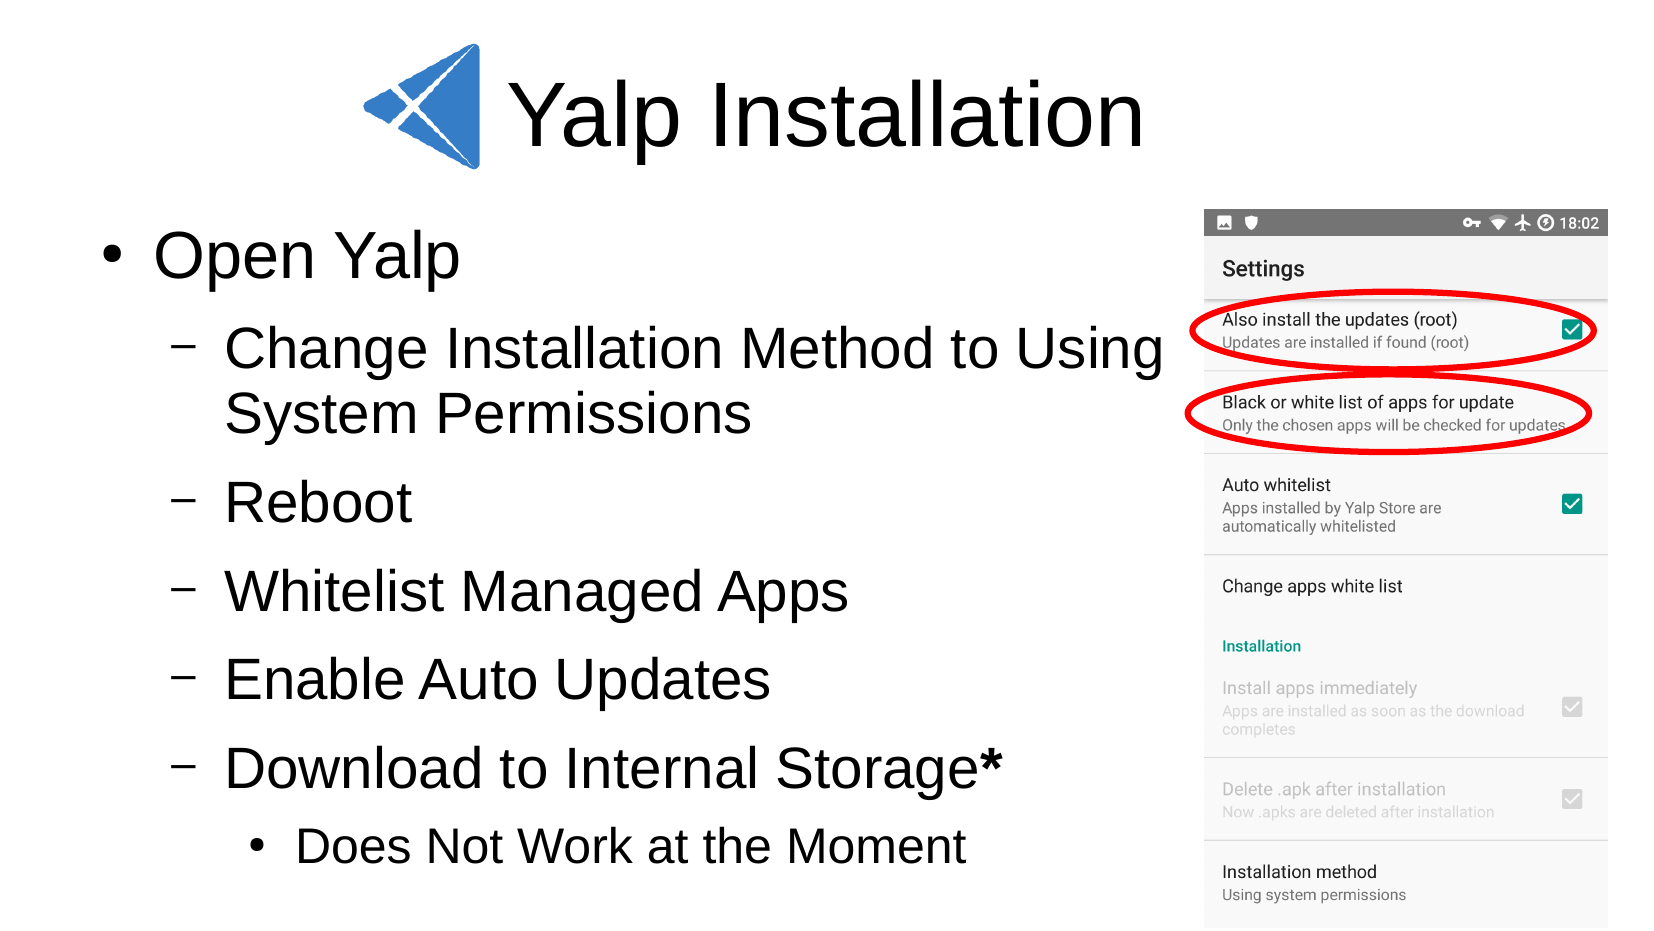

# Yalp Installation
Open Yalp
Change Installation Method to Using System Permissions
Reboot
Whitelist Managed Apps
Enable Auto Updates
Download to Internal Storage*
Does Not Work at the Moment